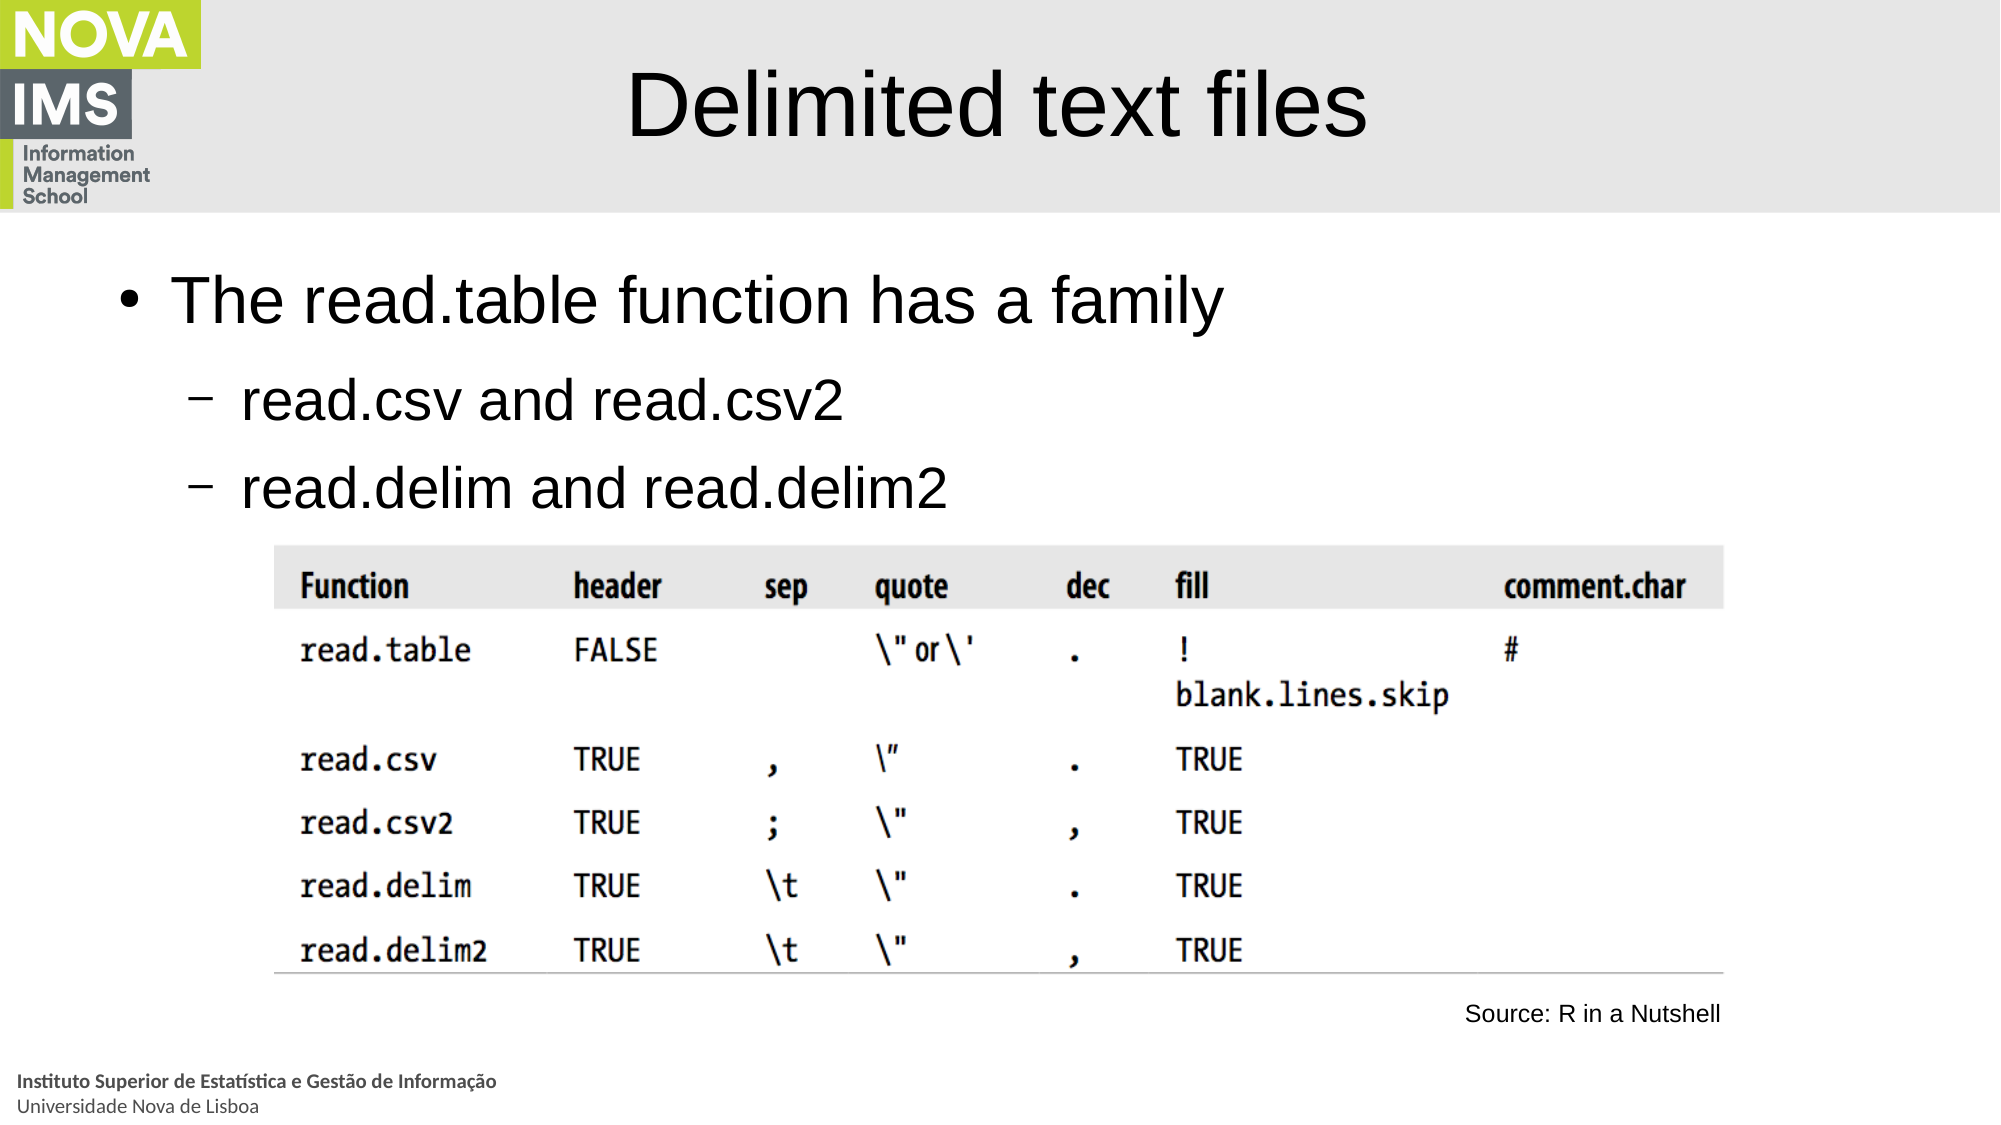

# Delimited text files
The read.table function has a family
read.csv and read.csv2
read.delim and read.delim2
Source: R in a Nutshell